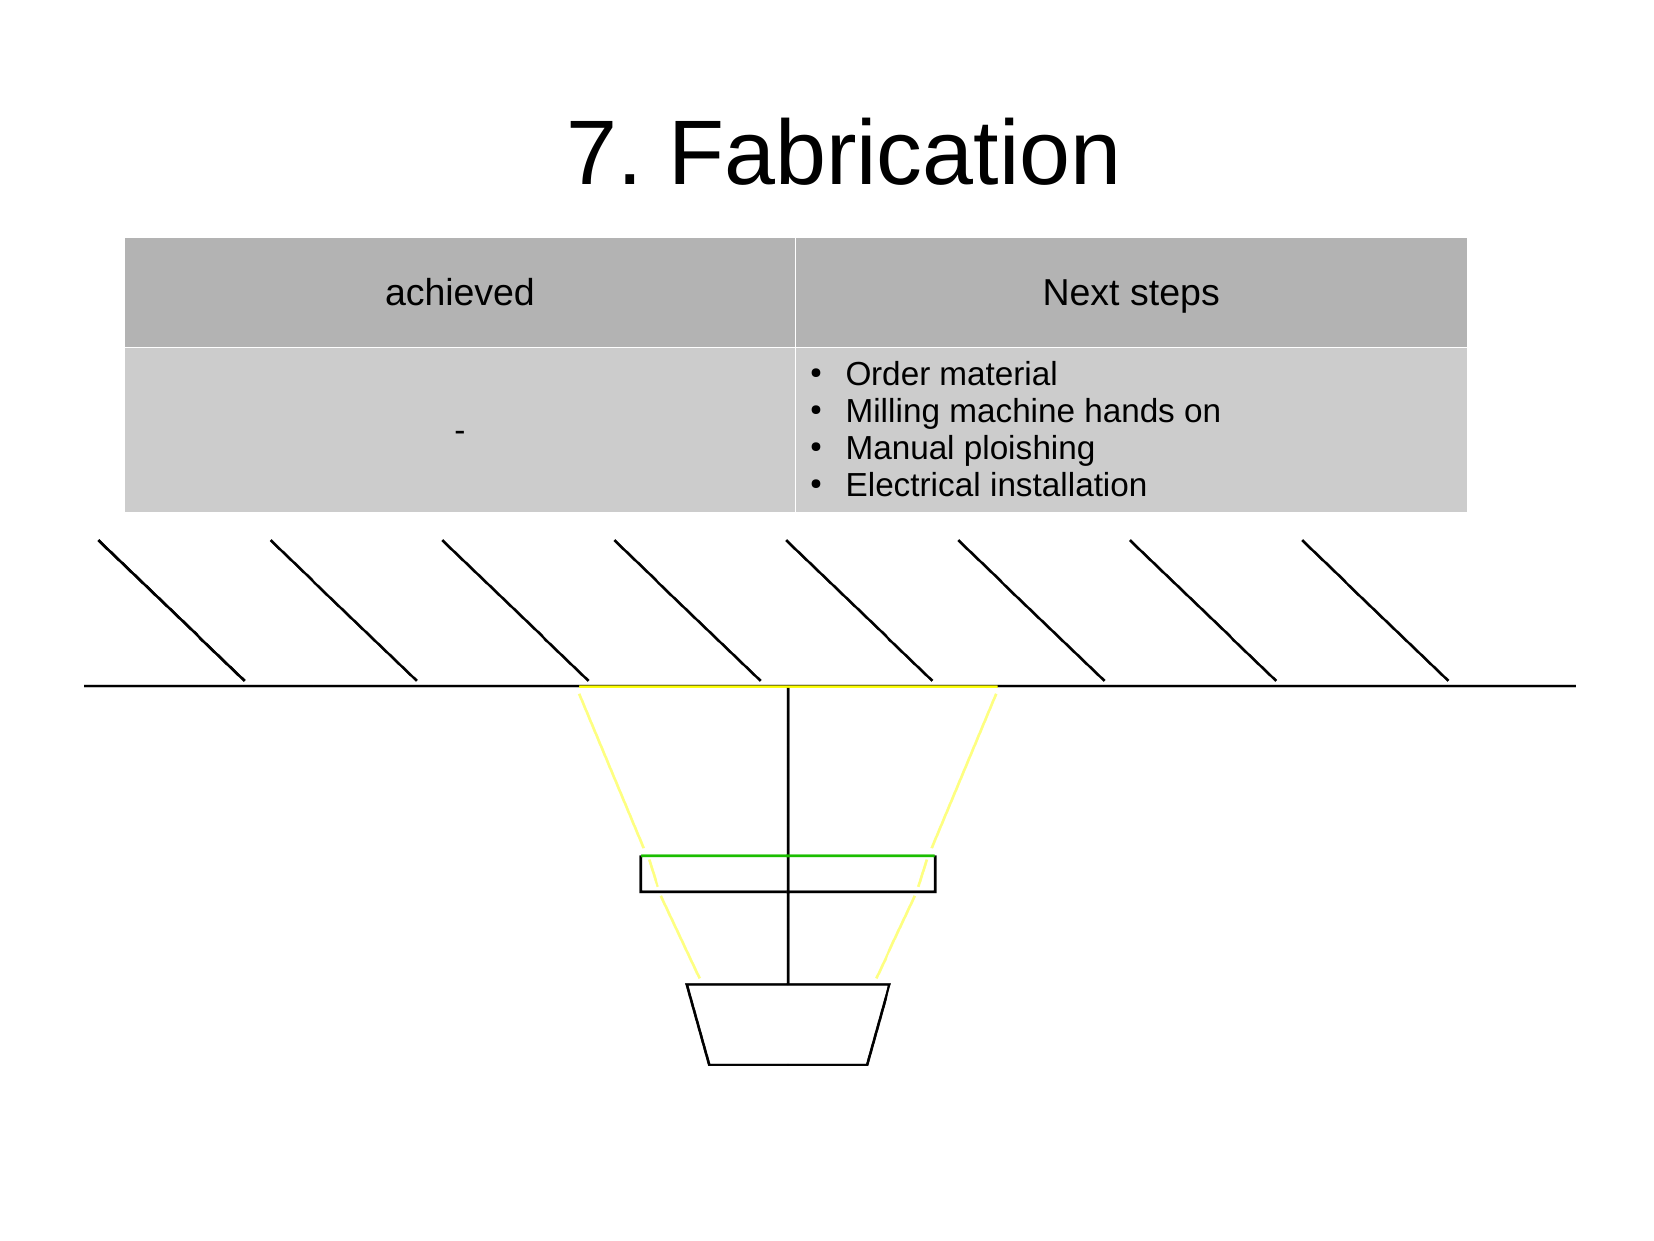

# 7. Fabrication
| achieved | Next steps |
| --- | --- |
| - | Order material Milling machine hands on Manual ploishing Electrical installation |